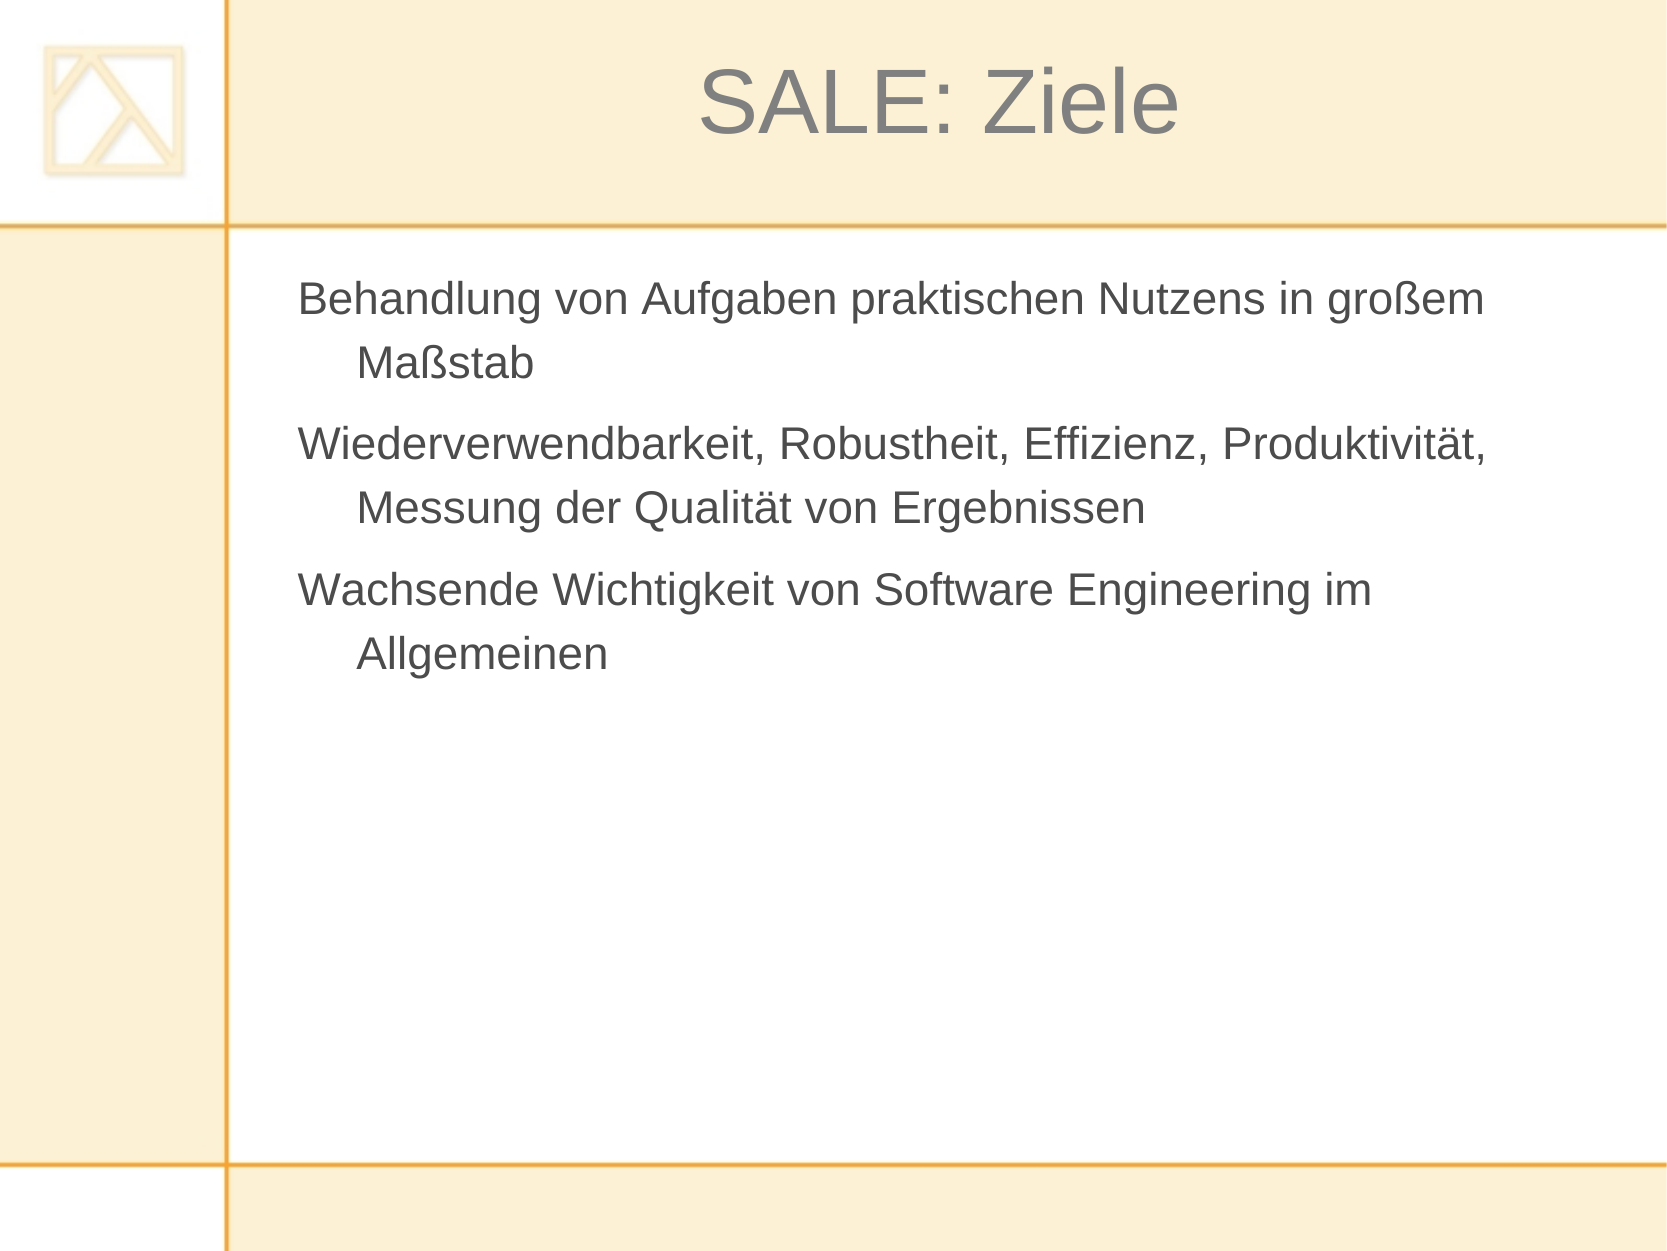

# SALE: Ziele
Behandlung von Aufgaben praktischen Nutzens in großem Maßstab
Wiederverwendbarkeit, Robustheit, Effizienz, Produktivität, Messung der Qualität von Ergebnissen
Wachsende Wichtigkeit von Software Engineering im Allgemeinen